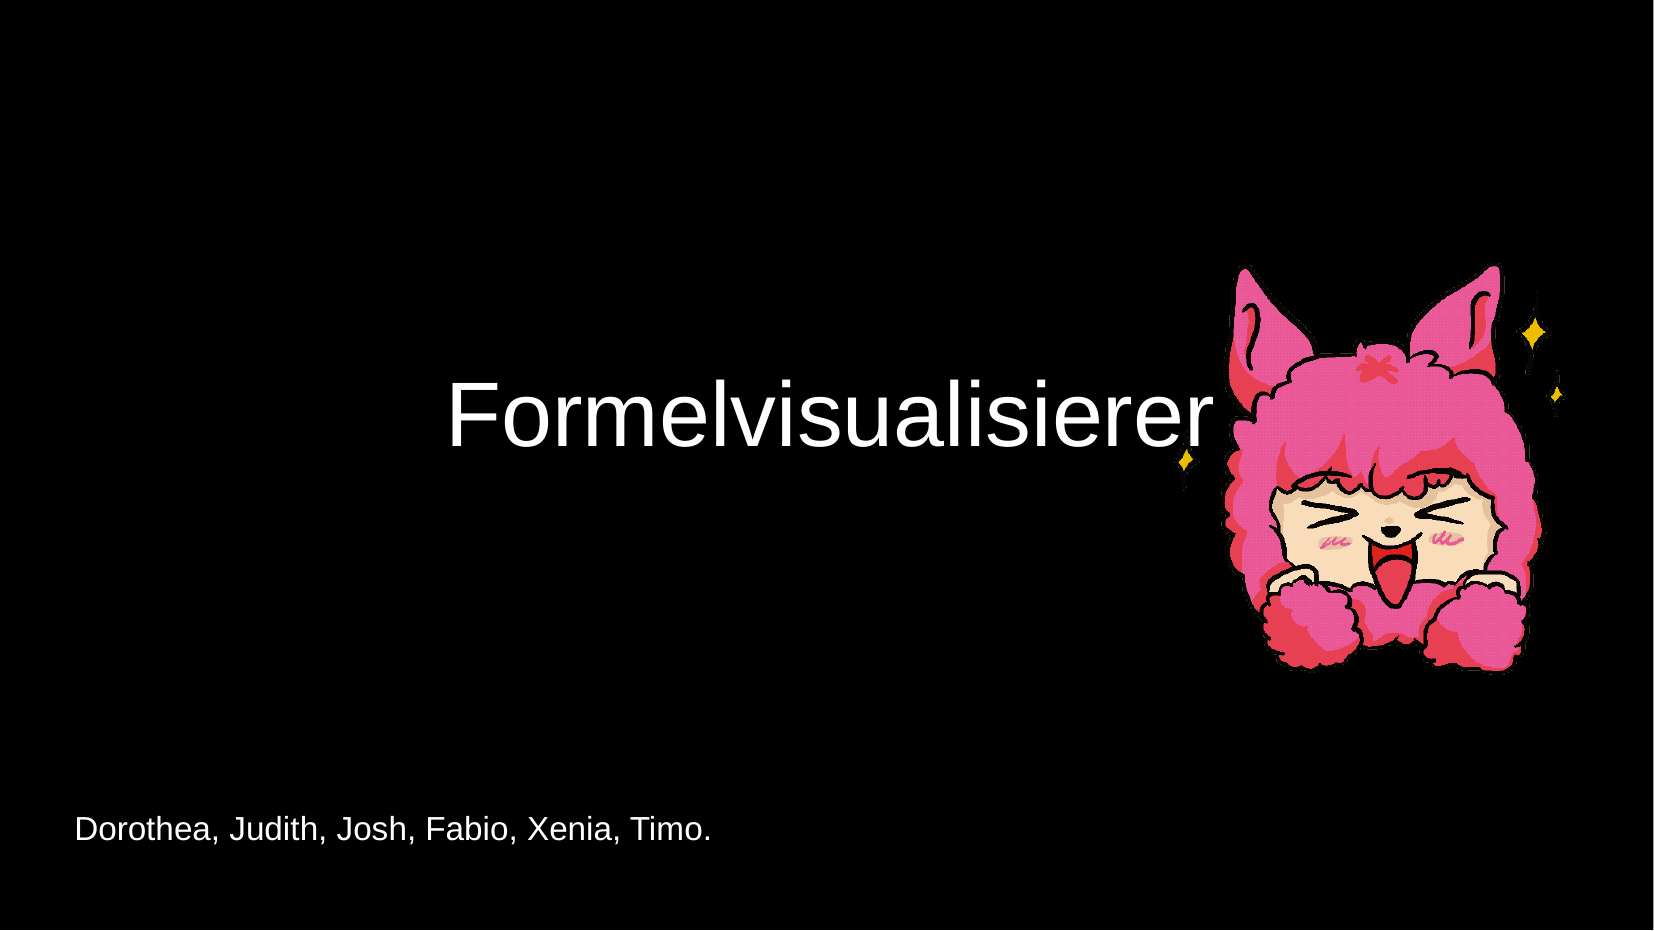

# Formelvisualisierer
Dorothea, Judith, Josh, Fabio, Xenia, Timo.